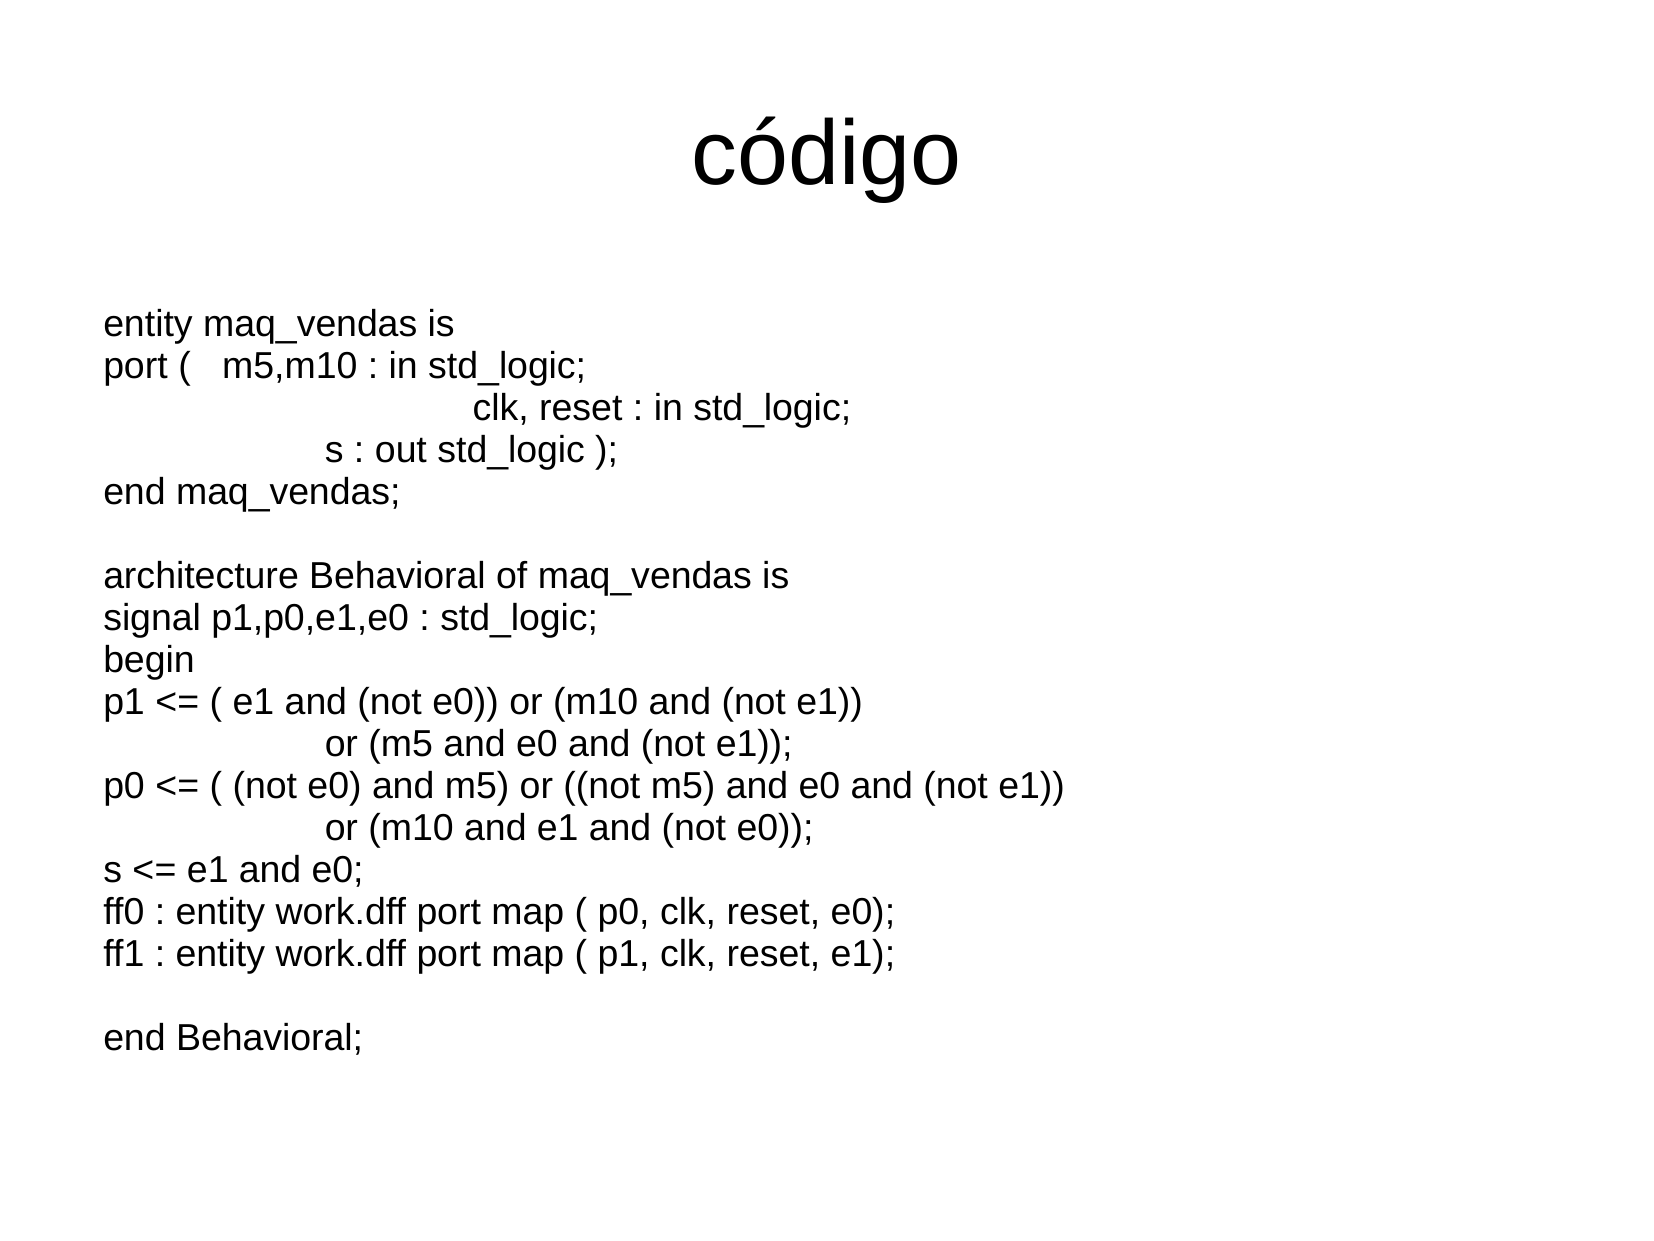

# código
entity maq_vendas is
port ( m5,m10 : in std_logic;
					clk, reset : in std_logic;
			s : out std_logic );
end maq_vendas;
architecture Behavioral of maq_vendas is
signal p1,p0,e1,e0 : std_logic;
begin
p1 <= ( e1 and (not e0)) or (m10 and (not e1))
			or (m5 and e0 and (not e1));
p0 <= ( (not e0) and m5) or ((not m5) and e0 and (not e1))
			or (m10 and e1 and (not e0));
s <= e1 and e0;
ff0 : entity work.dff port map ( p0, clk, reset, e0);
ff1 : entity work.dff port map ( p1, clk, reset, e1);
end Behavioral;